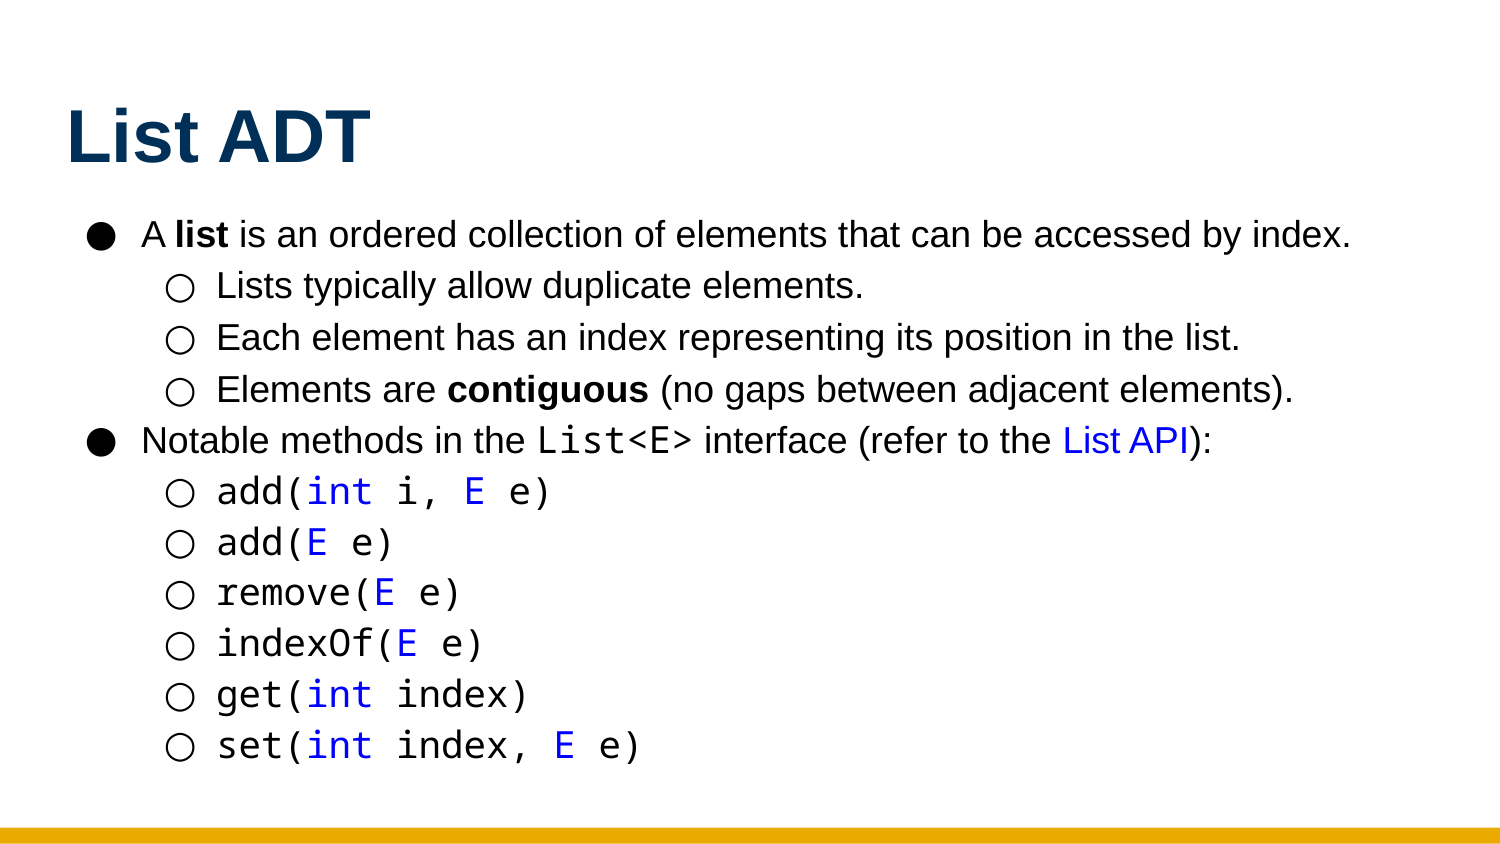

# List ADT
A list is an ordered collection of elements that can be accessed by index.
Lists typically allow duplicate elements.
Each element has an index representing its position in the list.
Elements are contiguous (no gaps between adjacent elements).
Notable methods in the List<E> interface (refer to the List API):
add(int i, E e)
add(E e)
remove(E e)
indexOf(E e)
get(int index)
set(int index, E e)